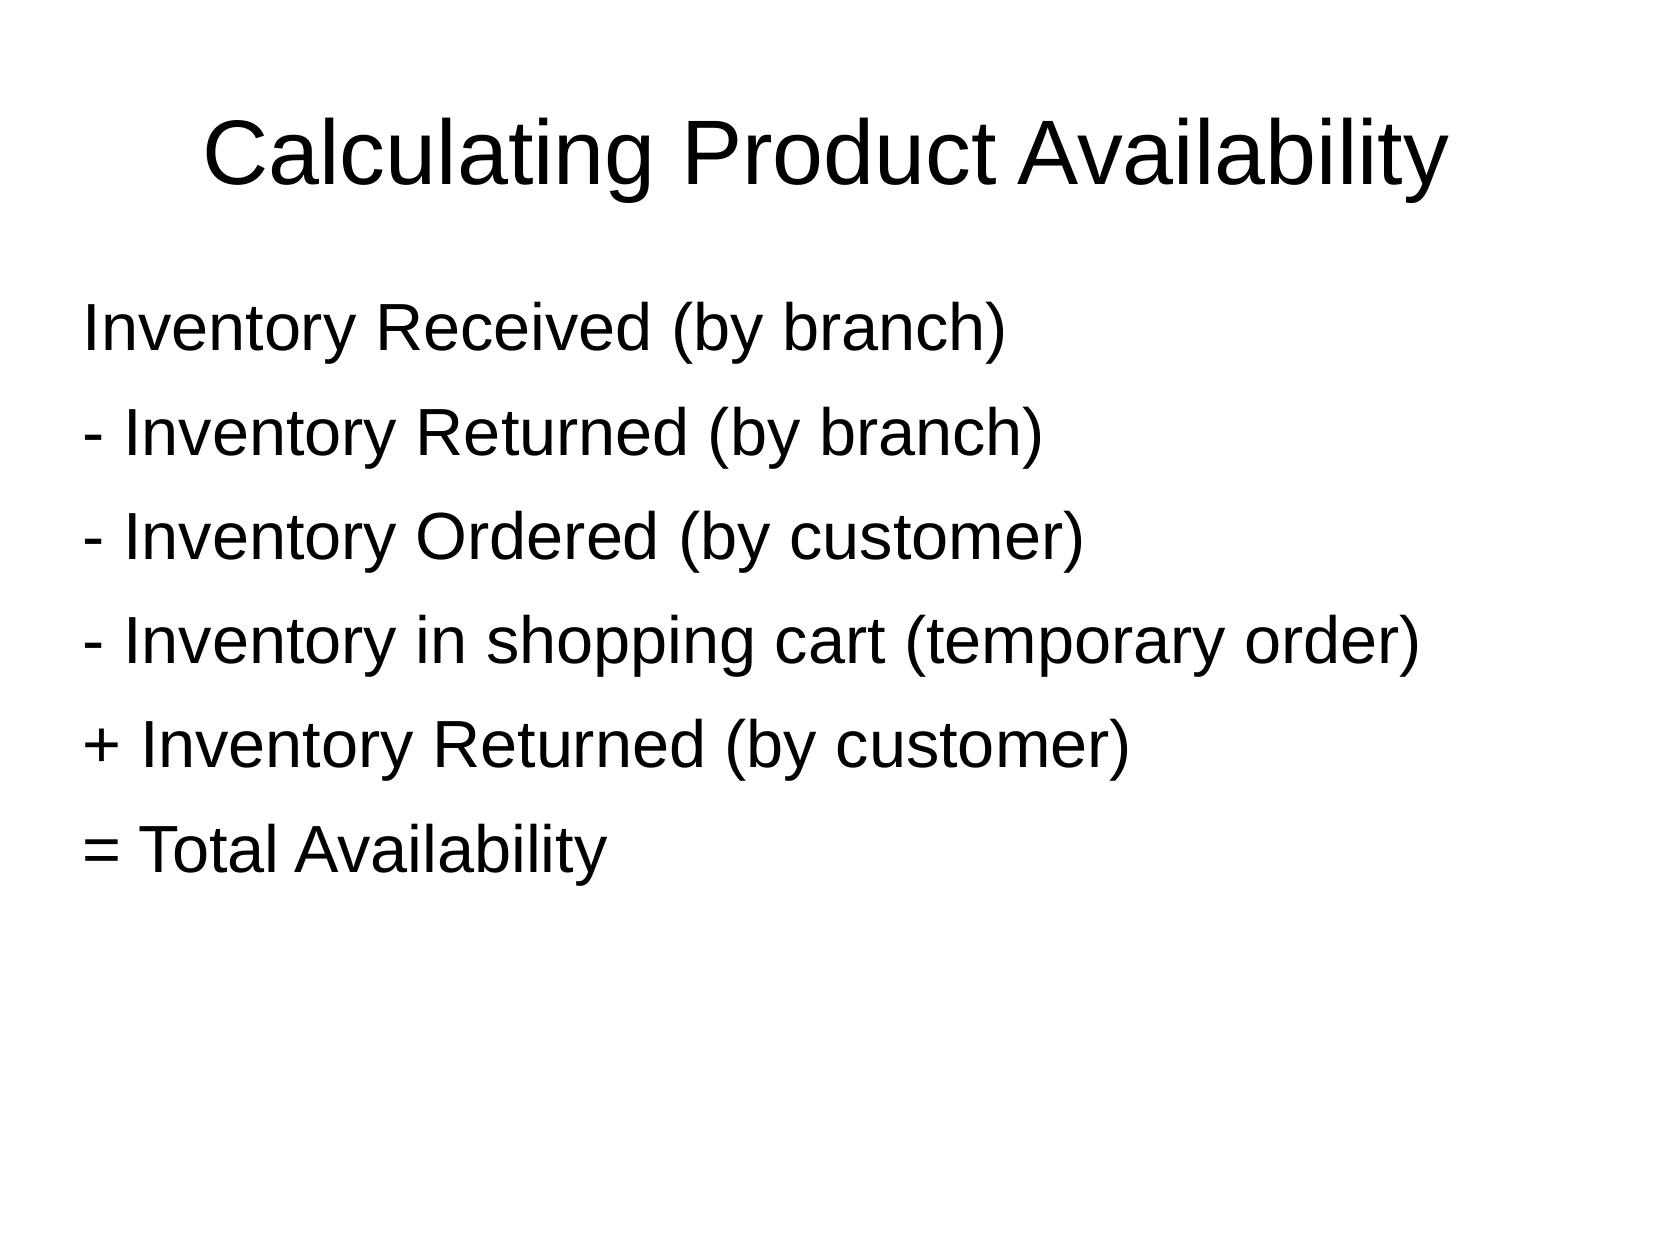

# Calculating Product Availability
Inventory Received (by branch)
- Inventory Returned (by branch)
- Inventory Ordered (by customer)
- Inventory in shopping cart (temporary order)
+ Inventory Returned (by customer)
= Total Availability